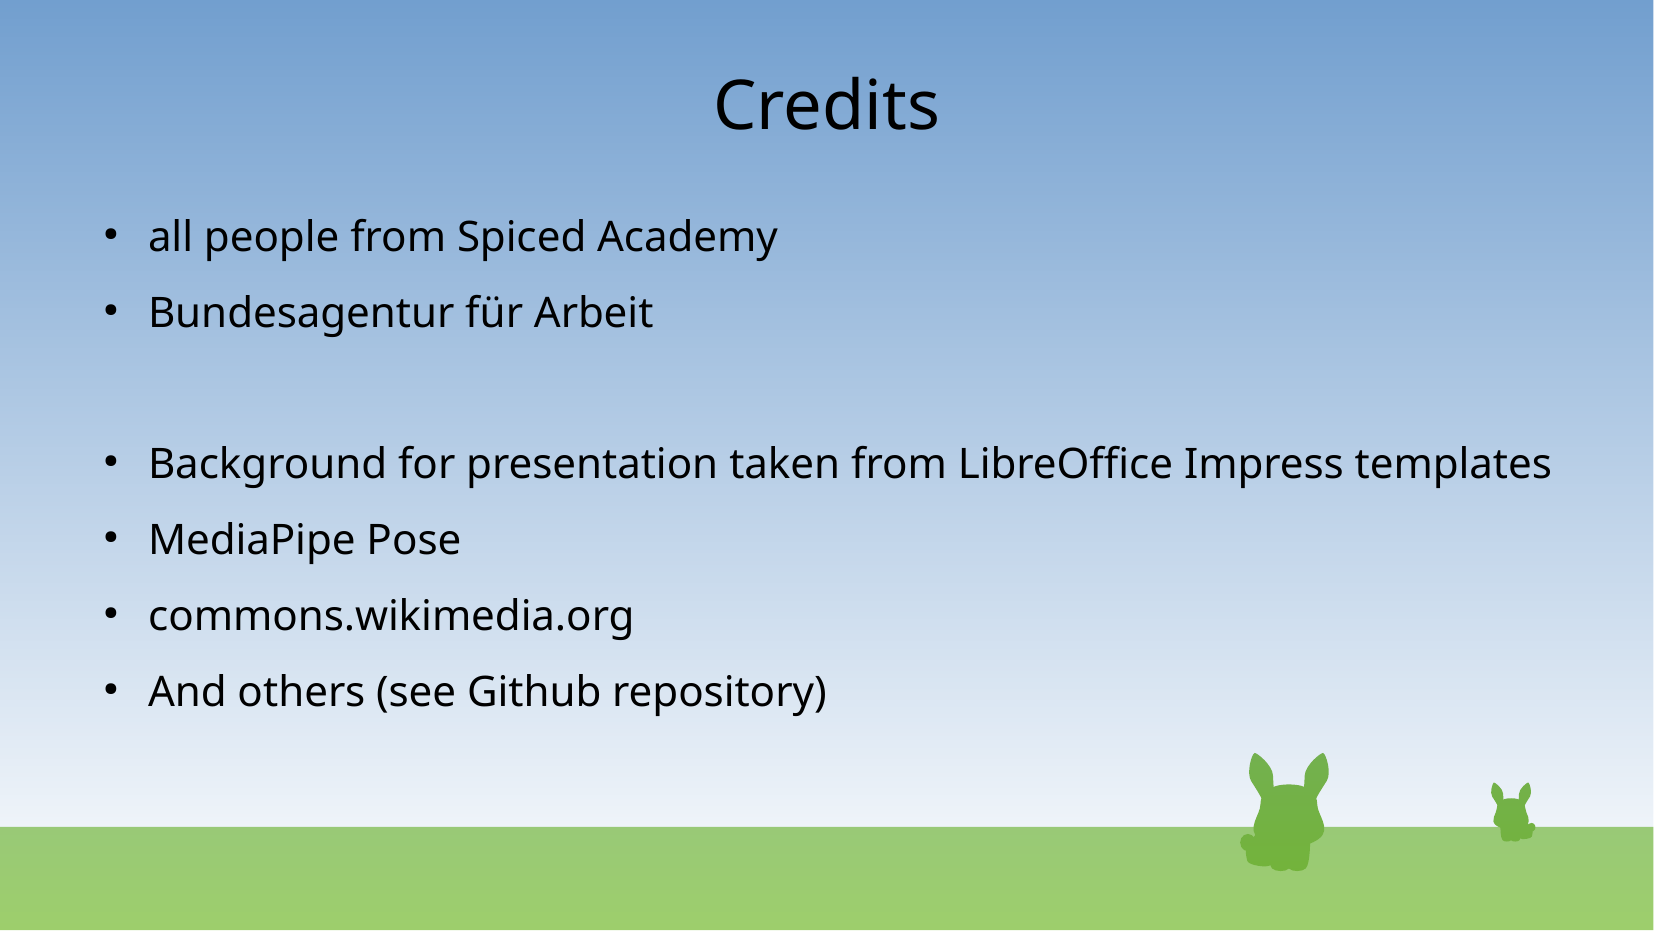

# Credits
all people from Spiced Academy
Bundesagentur für Arbeit
Background for presentation taken from LibreOffice Impress templates
MediaPipe Pose
commons.wikimedia.org
And others (see Github repository)